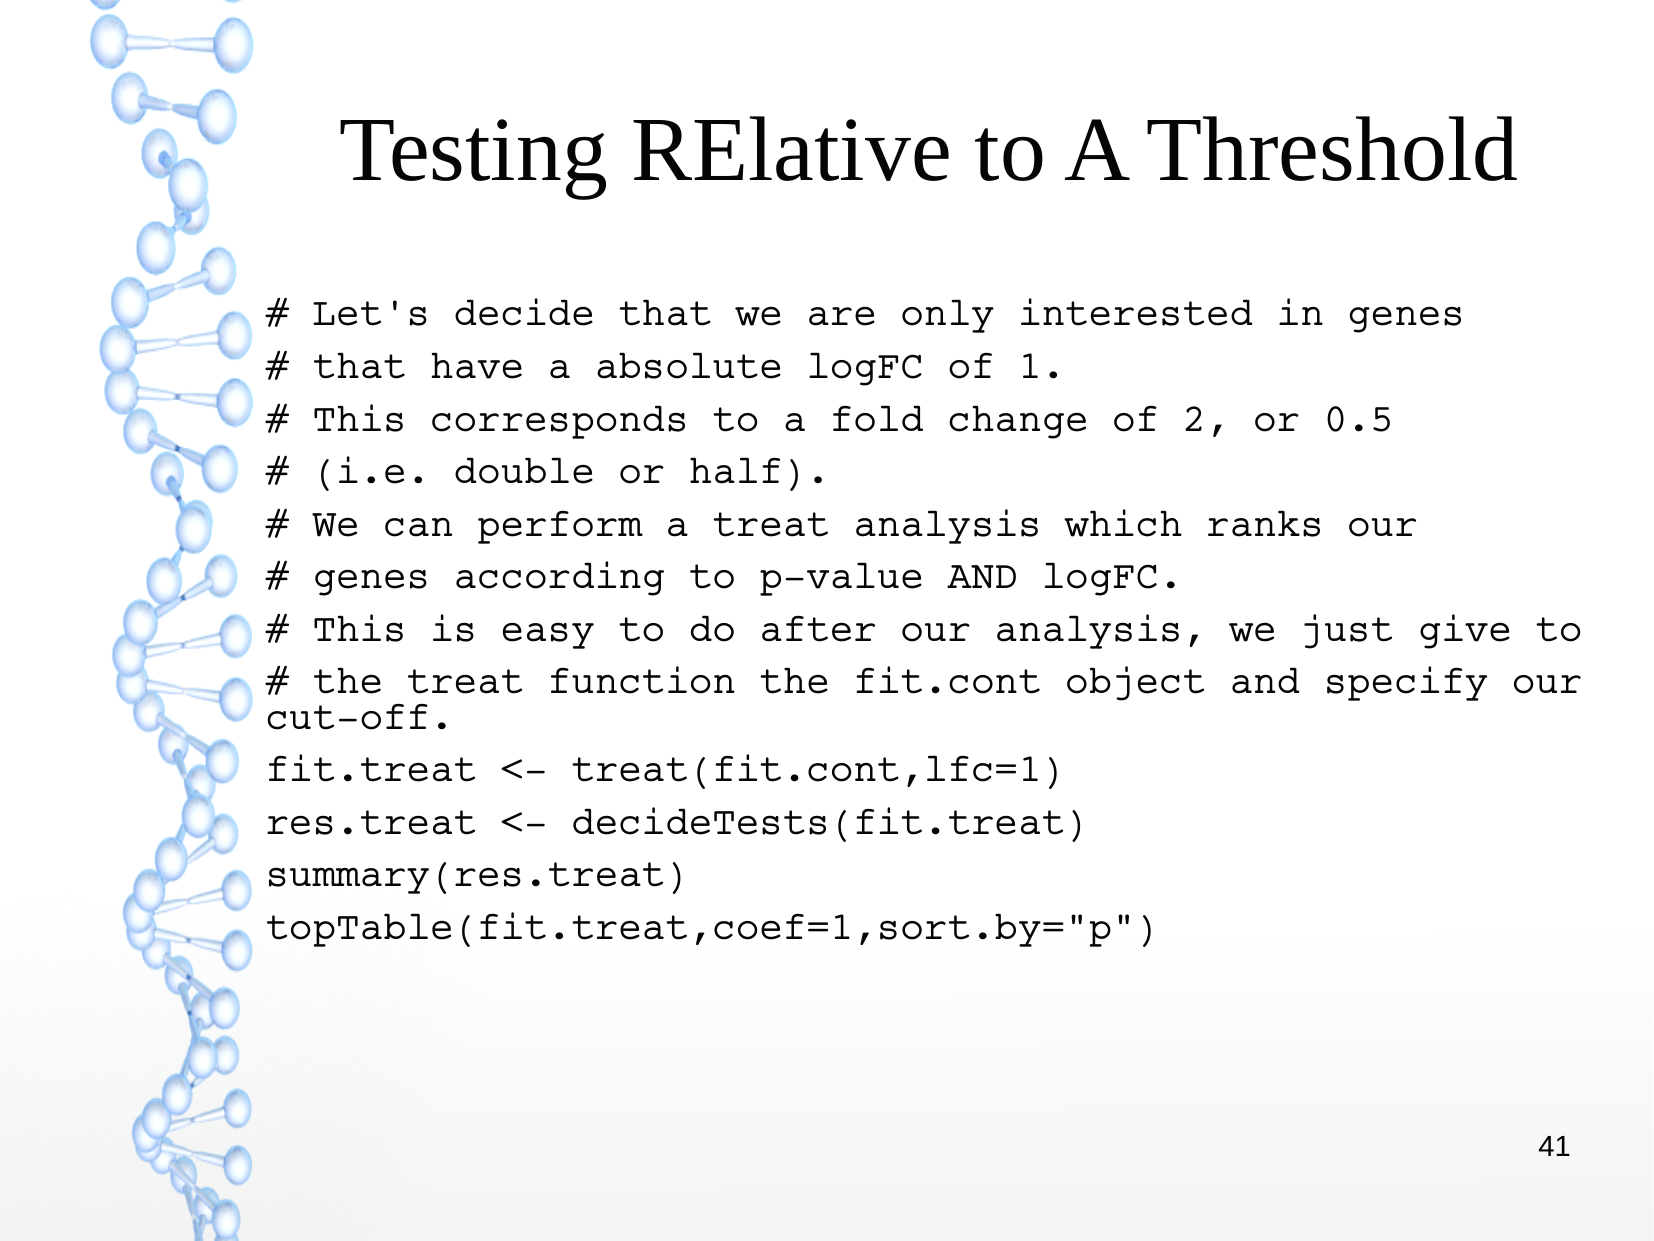

# Testing RElative to A Threshold
# Let's decide that we are only interested in genes
# that have a absolute logFC of 1.
# This corresponds to a fold change of 2, or 0.5
# (i.e. double or half).
# We can perform a treat analysis which ranks our
# genes according to p-value AND logFC.
# This is easy to do after our analysis, we just give to
# the treat function the fit.cont object and specify our cut-off.
fit.treat <- treat(fit.cont,lfc=1)
res.treat <- decideTests(fit.treat)
summary(res.treat)
topTable(fit.treat,coef=1,sort.by="p")
41